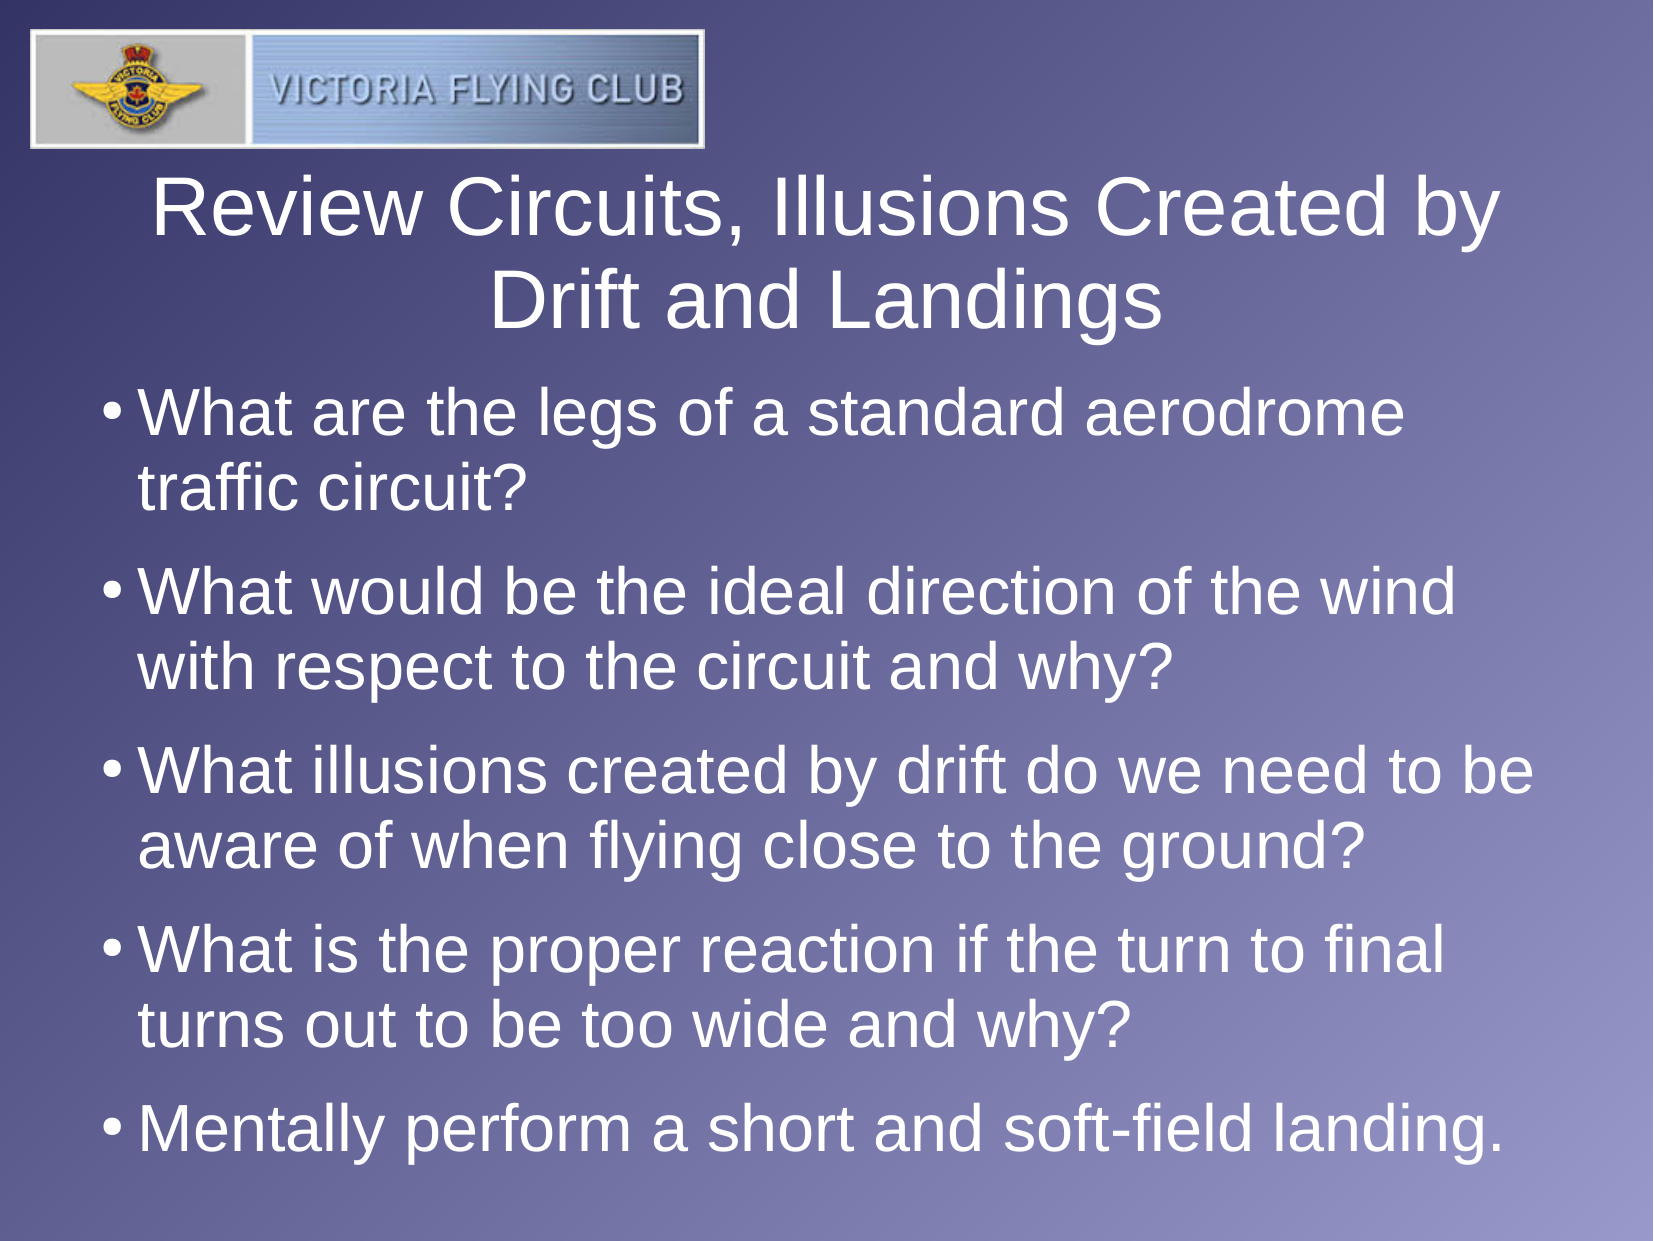

# Review Circuits, Illusions Created by Drift and Landings
What are the legs of a standard aerodrome traffic circuit?
What would be the ideal direction of the wind with respect to the circuit and why?
What illusions created by drift do we need to be aware of when flying close to the ground?
What is the proper reaction if the turn to final turns out to be too wide and why?
Mentally perform a short and soft-field landing.